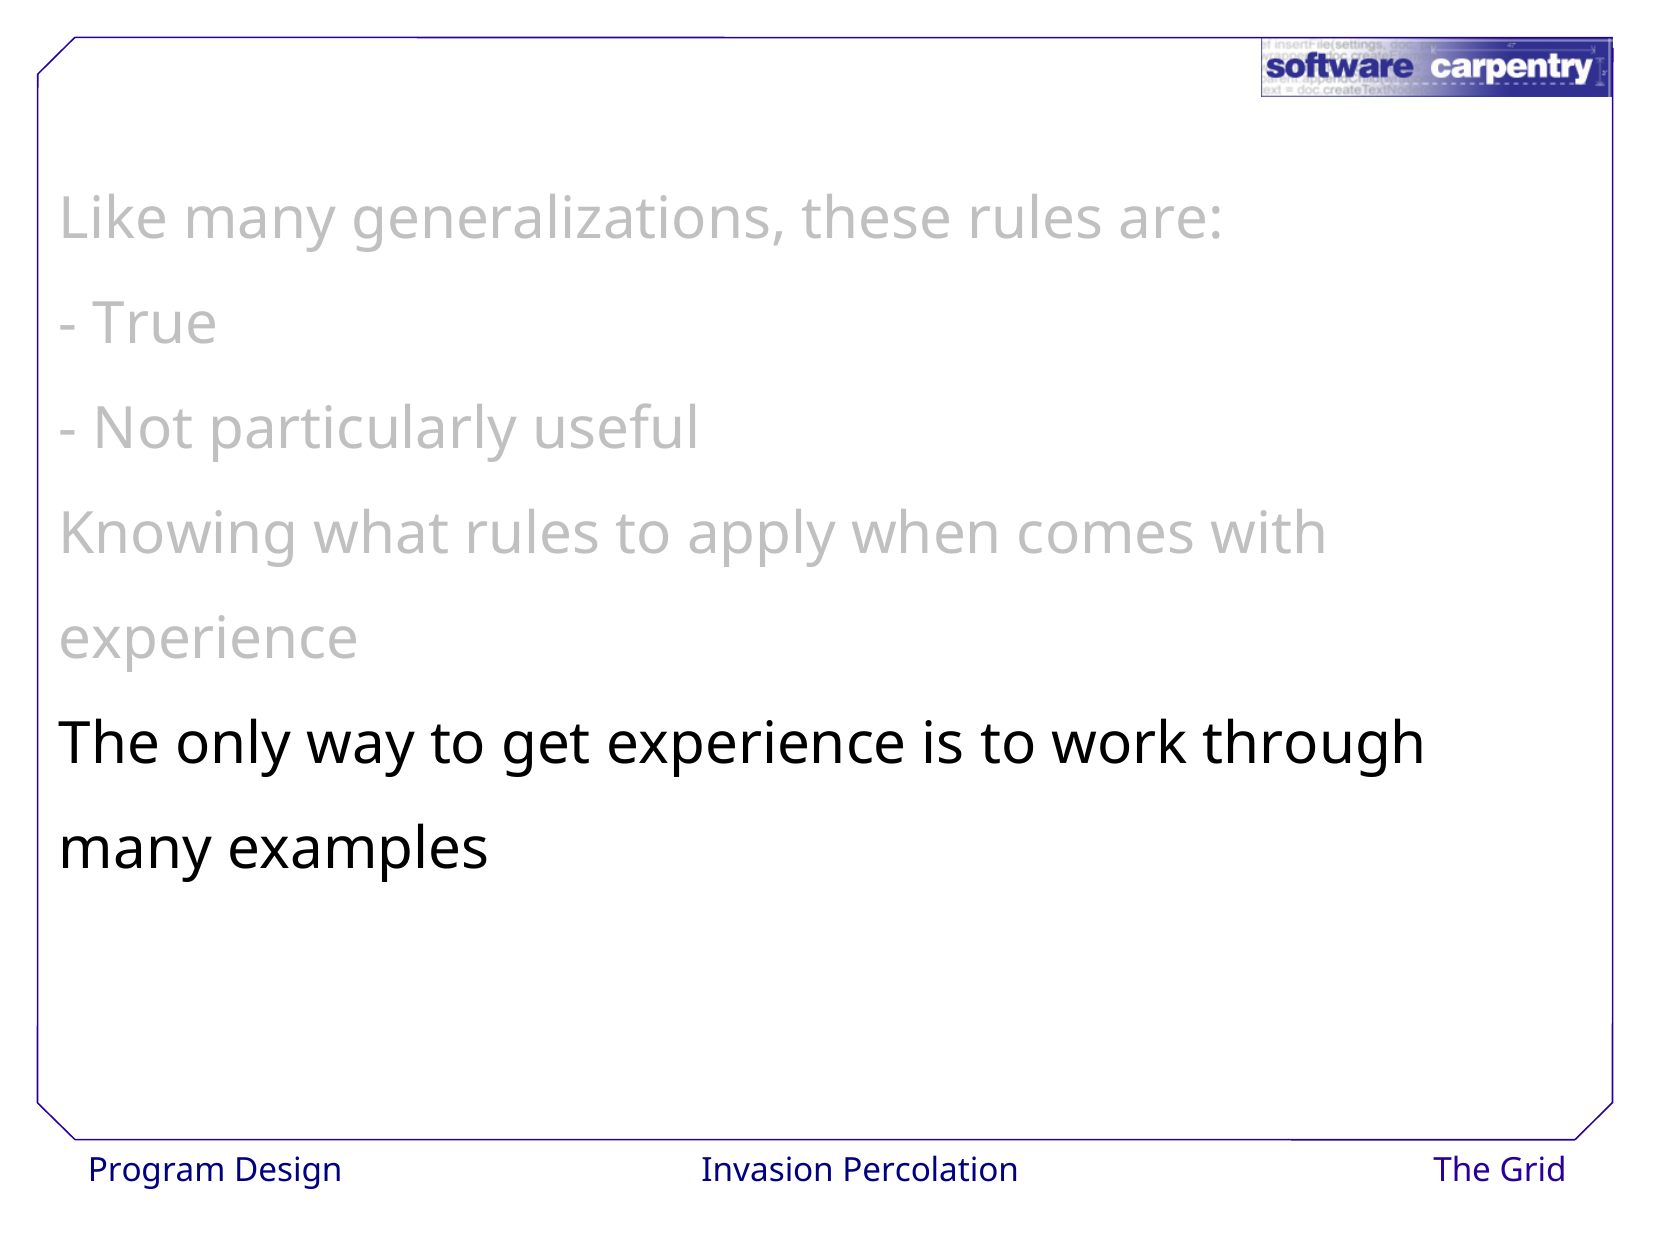

Like many generalizations, these rules are:
- True
- Not particularly useful
Knowing what rules to apply when comes with
experience
The only way to get experience is to work through
many examples